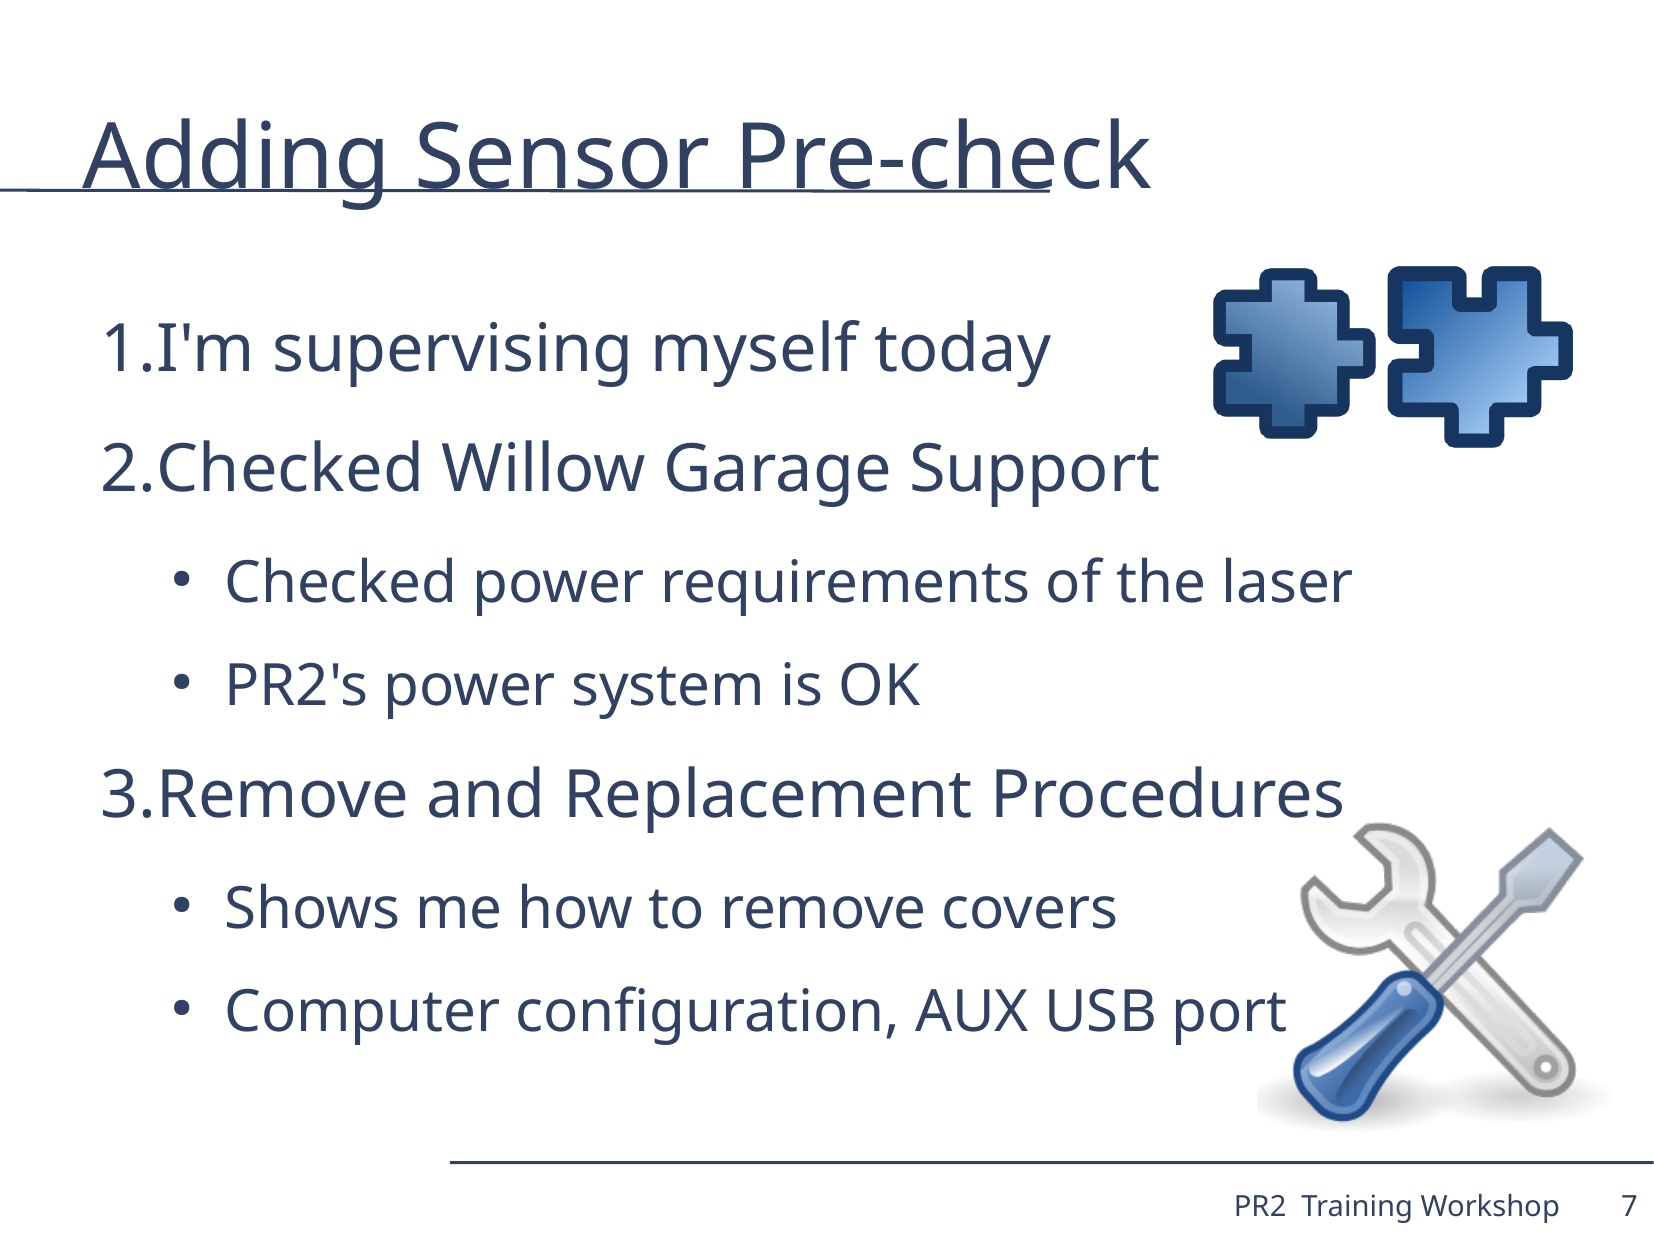

# Adding Sensor Pre-check
I'm supervising myself today
Checked Willow Garage Support
Checked power requirements of the laser
PR2's power system is OK
Remove and Replacement Procedures
Shows me how to remove covers
Computer configuration, AUX USB port